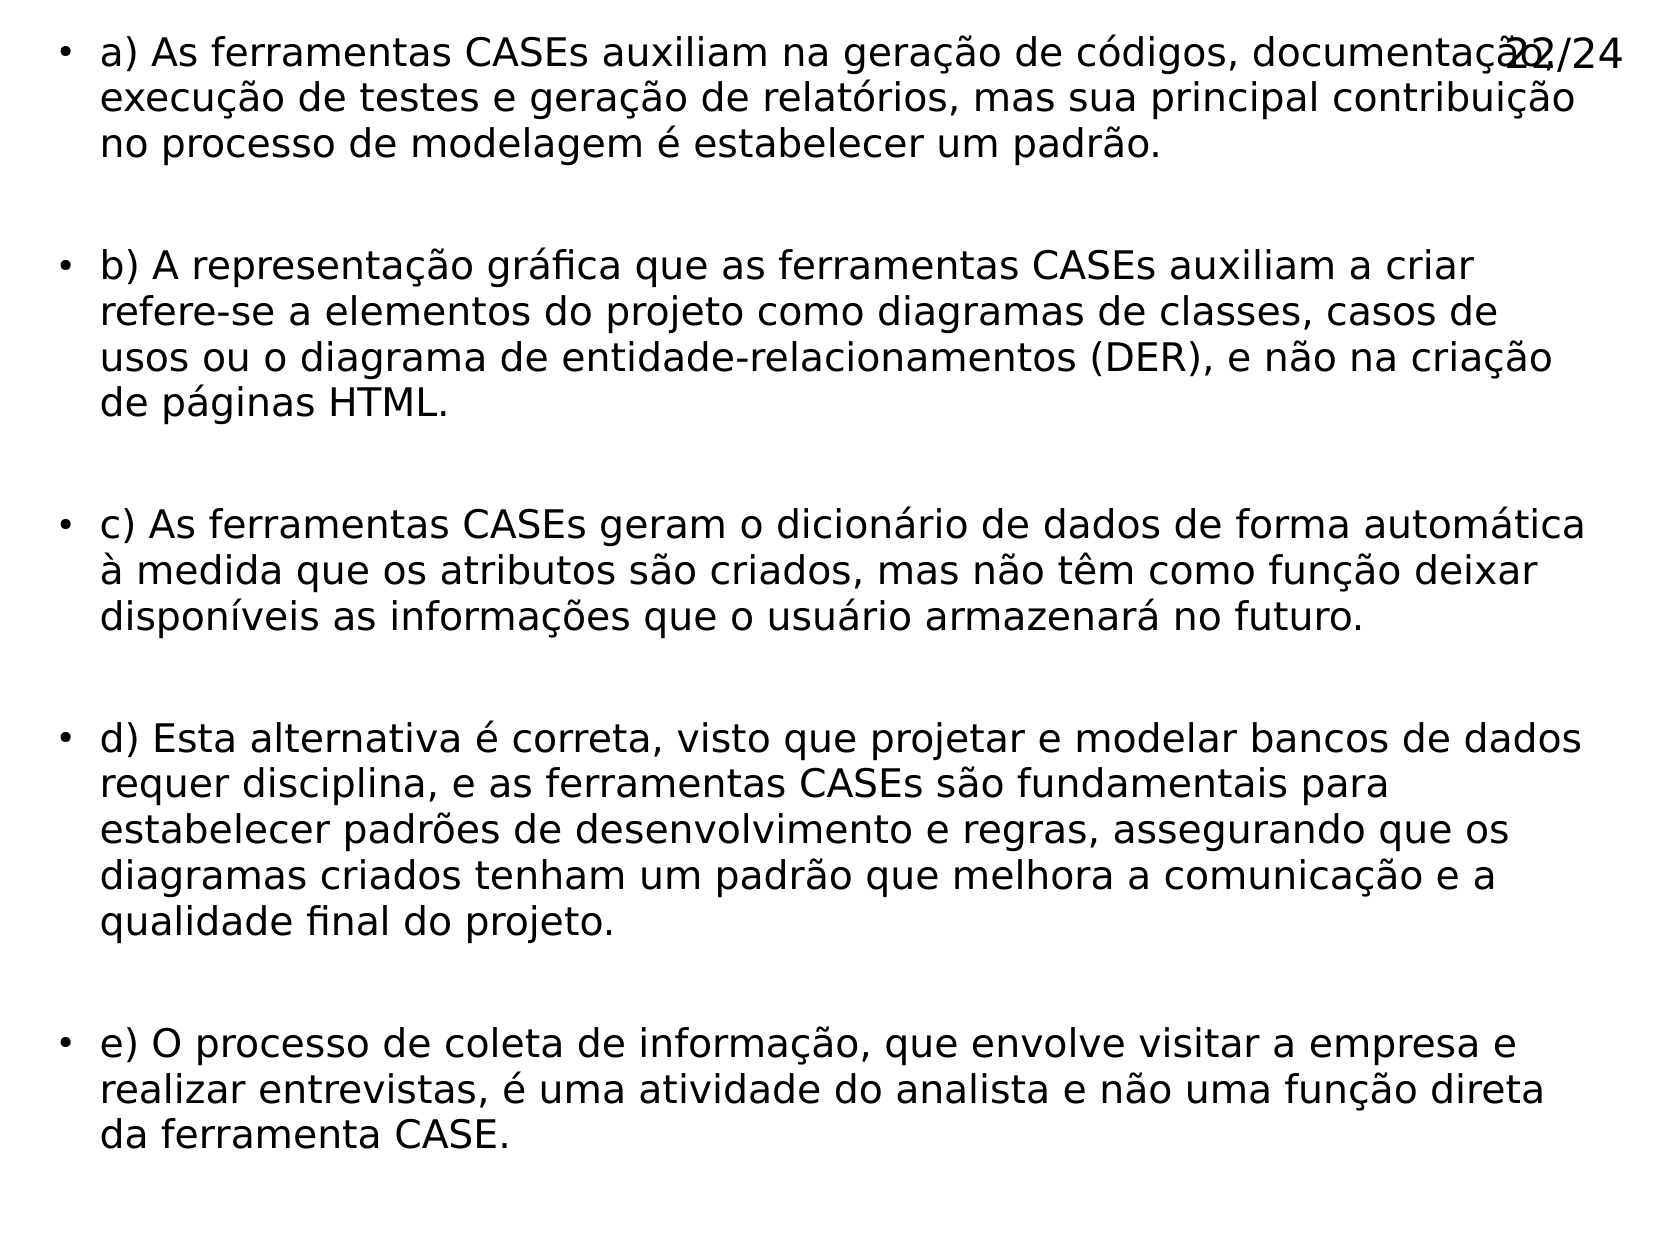

#
a) As ferramentas CASEs auxiliam na geração de códigos, documentação, execução de testes e geração de relatórios, mas sua principal contribuição no processo de modelagem é estabelecer um padrão.
b) A representação gráfica que as ferramentas CASEs auxiliam a criar refere-se a elementos do projeto como diagramas de classes, casos de usos ou o diagrama de entidade-relacionamentos (DER), e não na criação de páginas HTML.
c) As ferramentas CASEs geram o dicionário de dados de forma automática à medida que os atributos são criados, mas não têm como função deixar disponíveis as informações que o usuário armazenará no futuro.
d) Esta alternativa é correta, visto que projetar e modelar bancos de dados requer disciplina, e as ferramentas CASEs são fundamentais para estabelecer padrões de desenvolvimento e regras, assegurando que os diagramas criados tenham um padrão que melhora a comunicação e a qualidade final do projeto.
e) O processo de coleta de informação, que envolve visitar a empresa e realizar entrevistas, é uma atividade do analista e não uma função direta da ferramenta CASE.
22